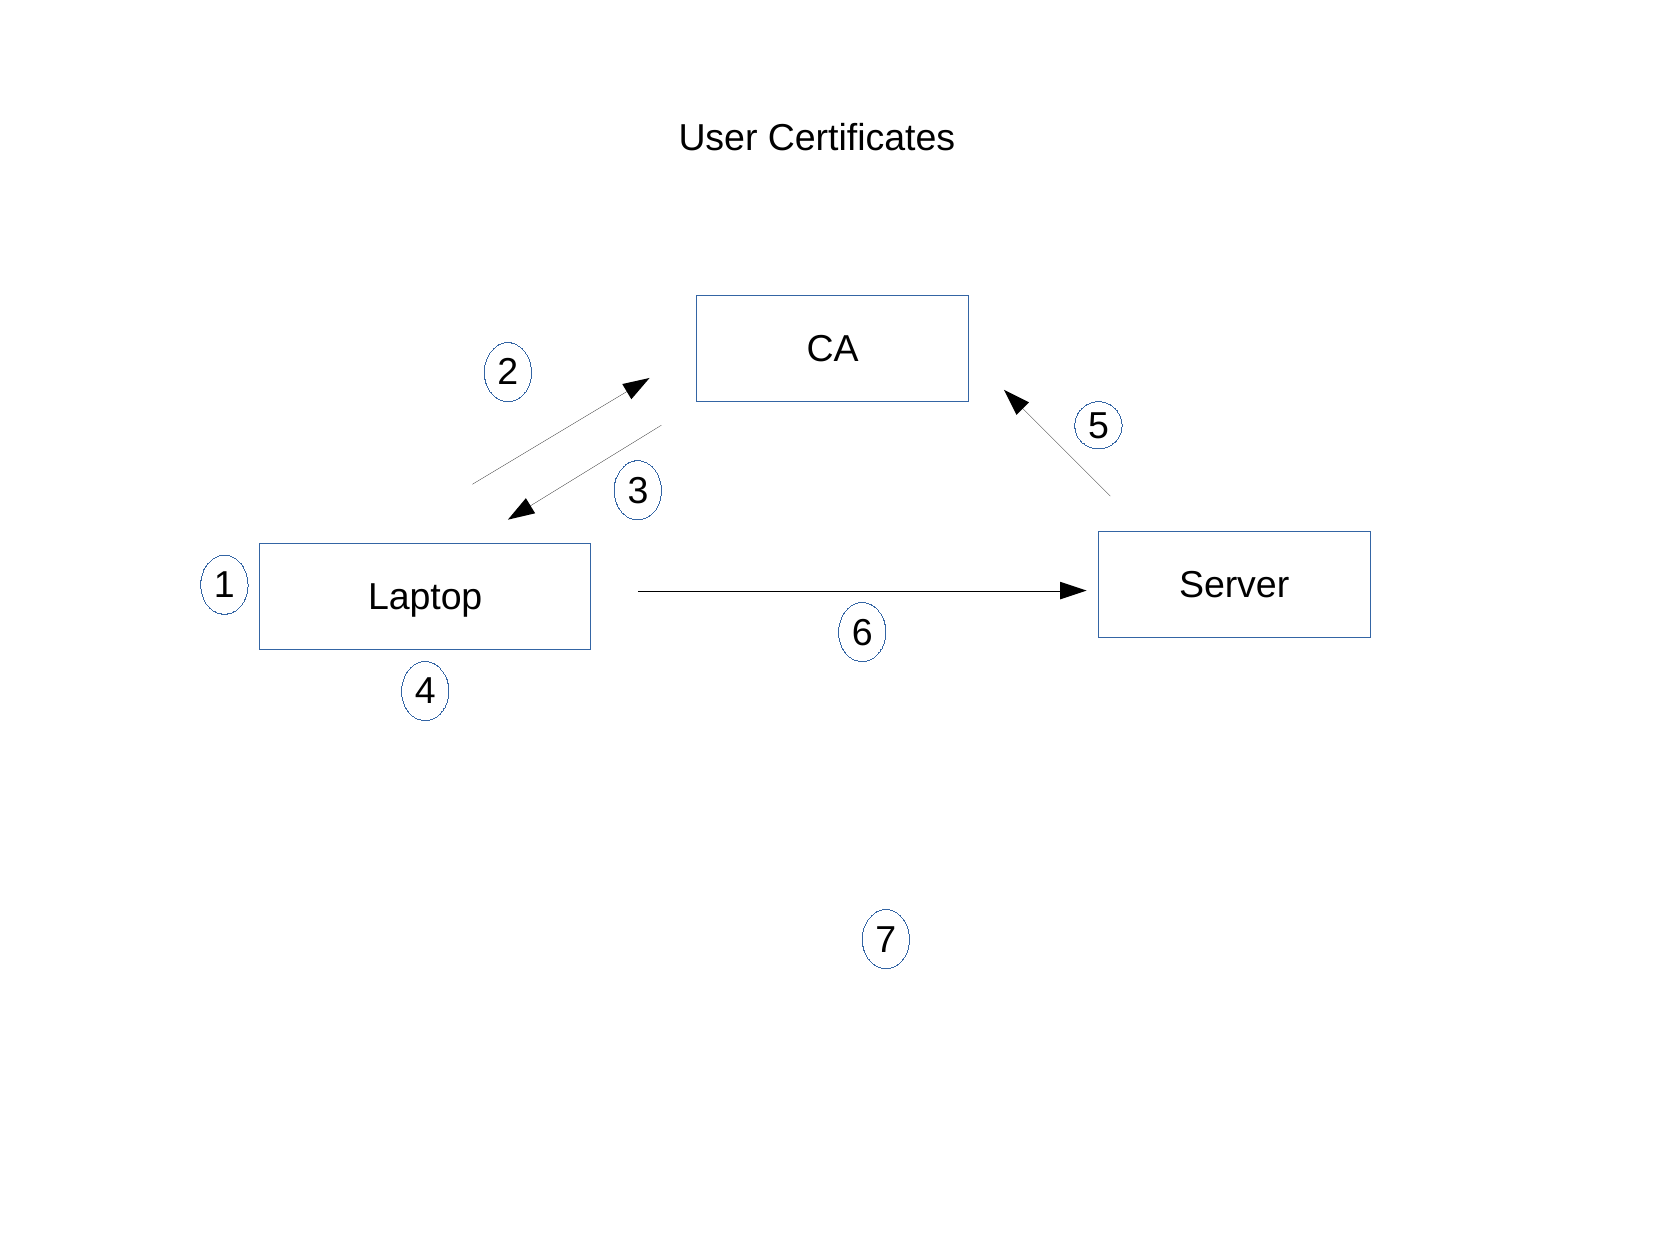

User Certificates
CA
2
5
3
Server
Laptop
1
6
4
7